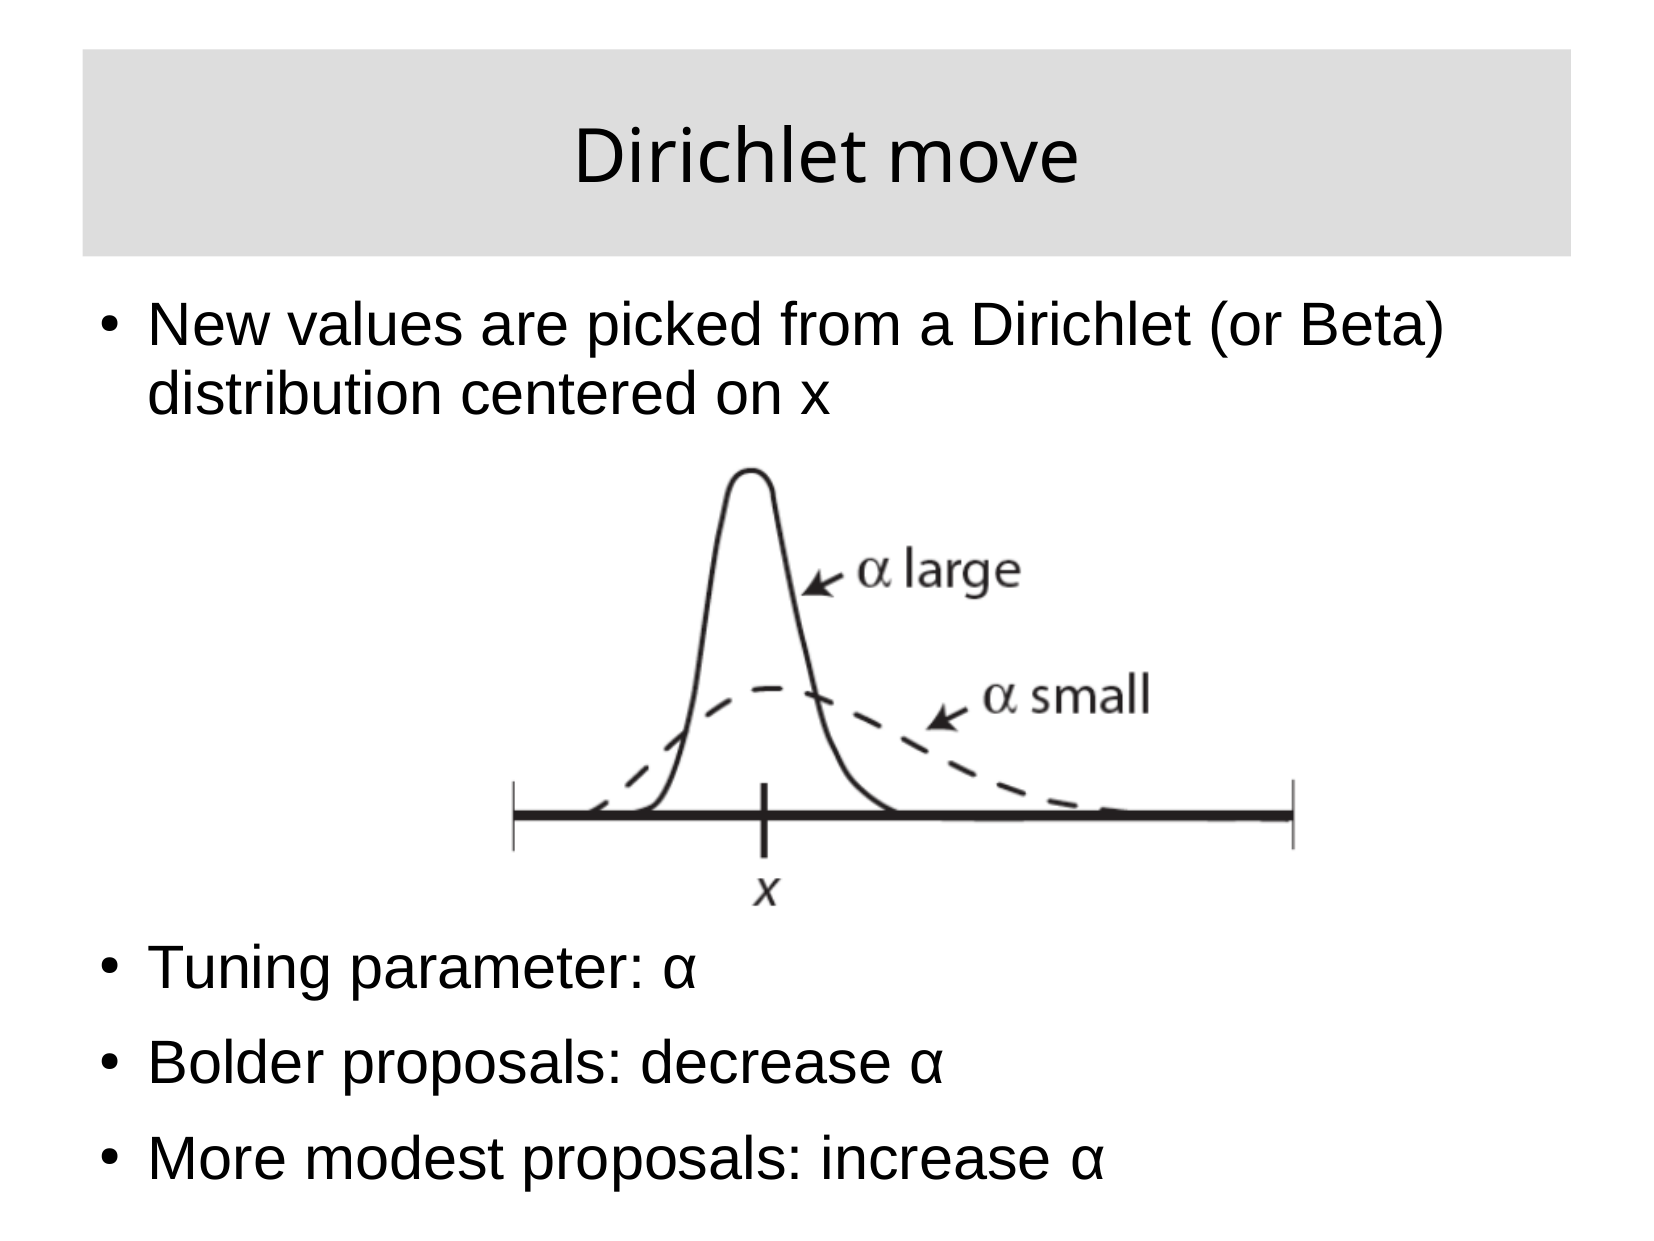

# Dirichlet move
New values are picked from a Dirichlet (or Beta) distribution centered on x
Tuning parameter: α
Bolder proposals: decrease α
More modest proposals: increase α